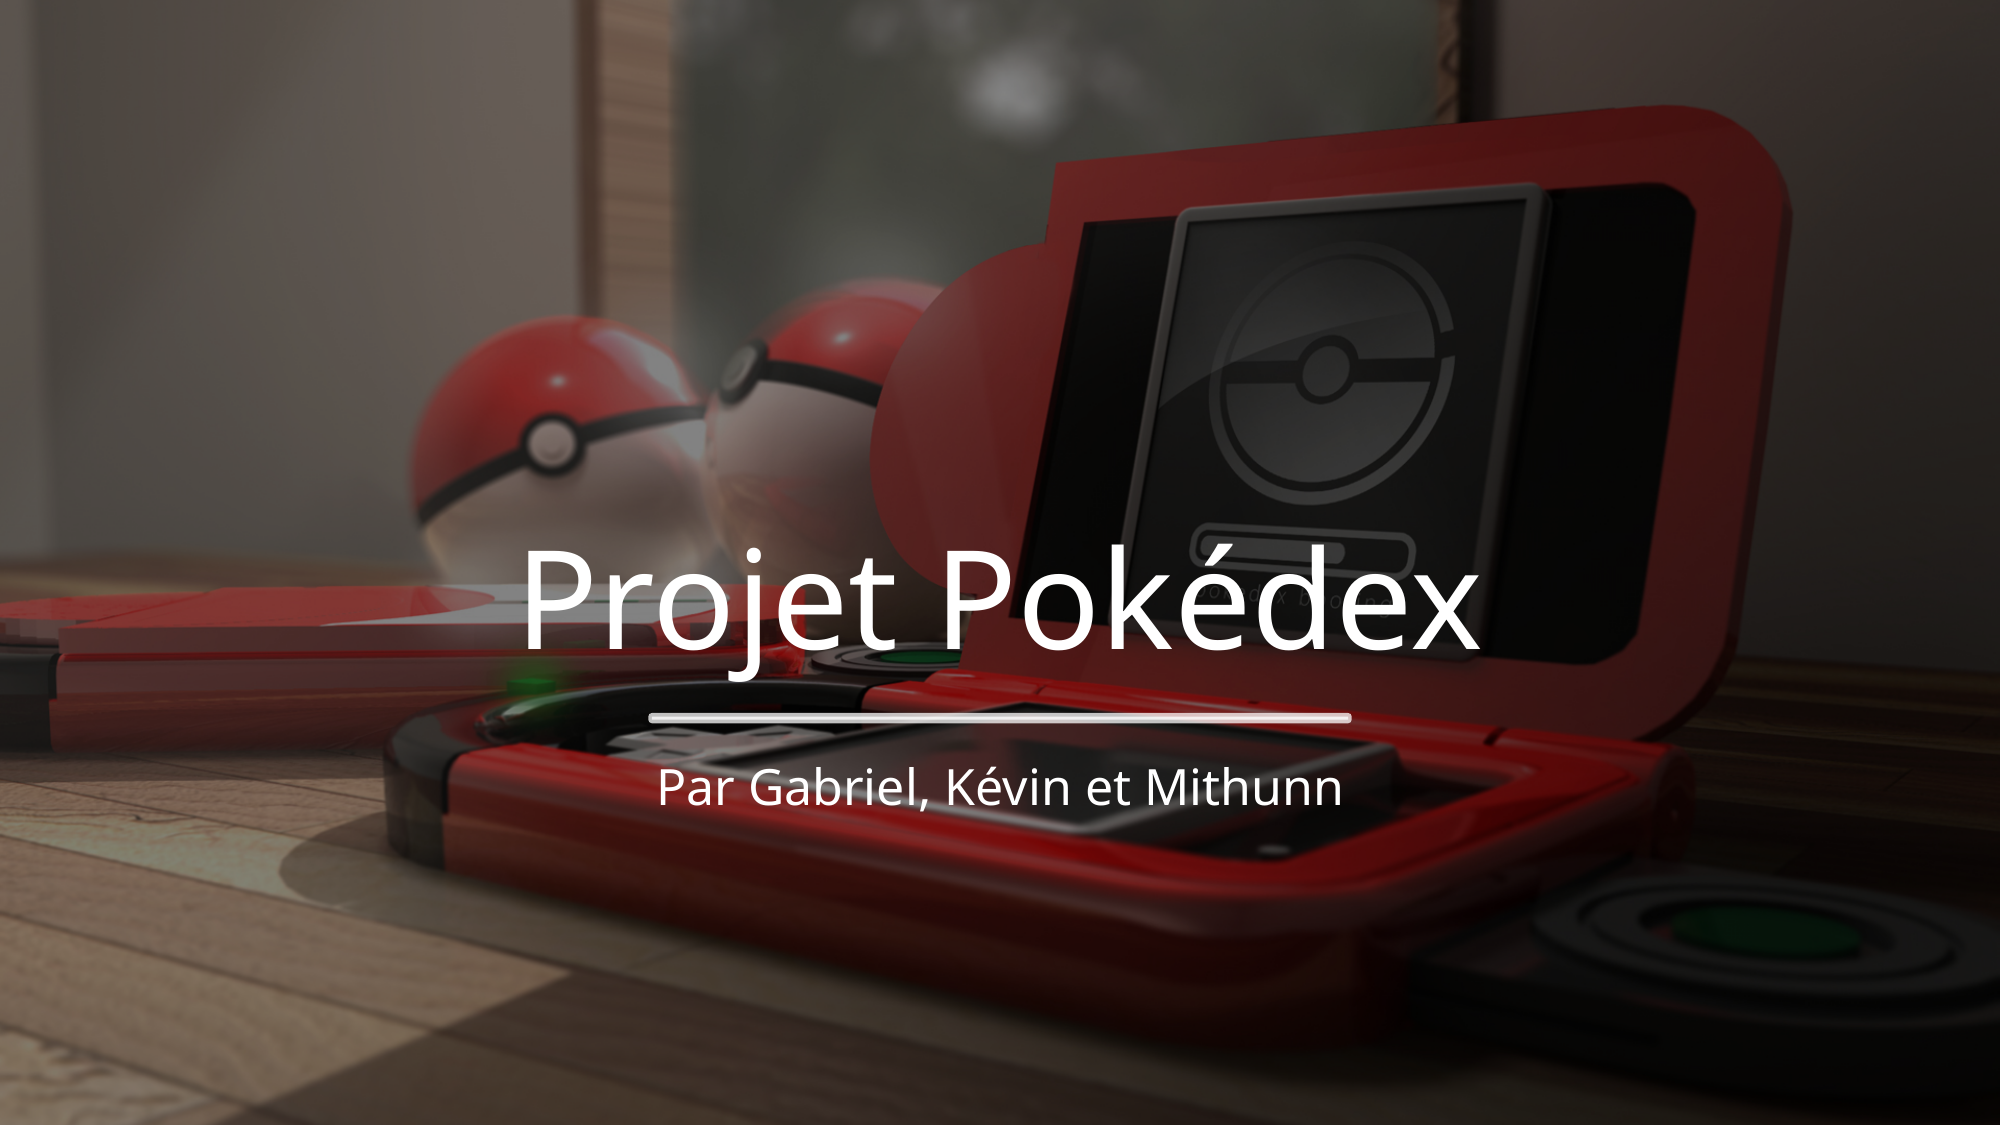

# Projet Pokédex
Par Gabriel, Kévin et Mithunn